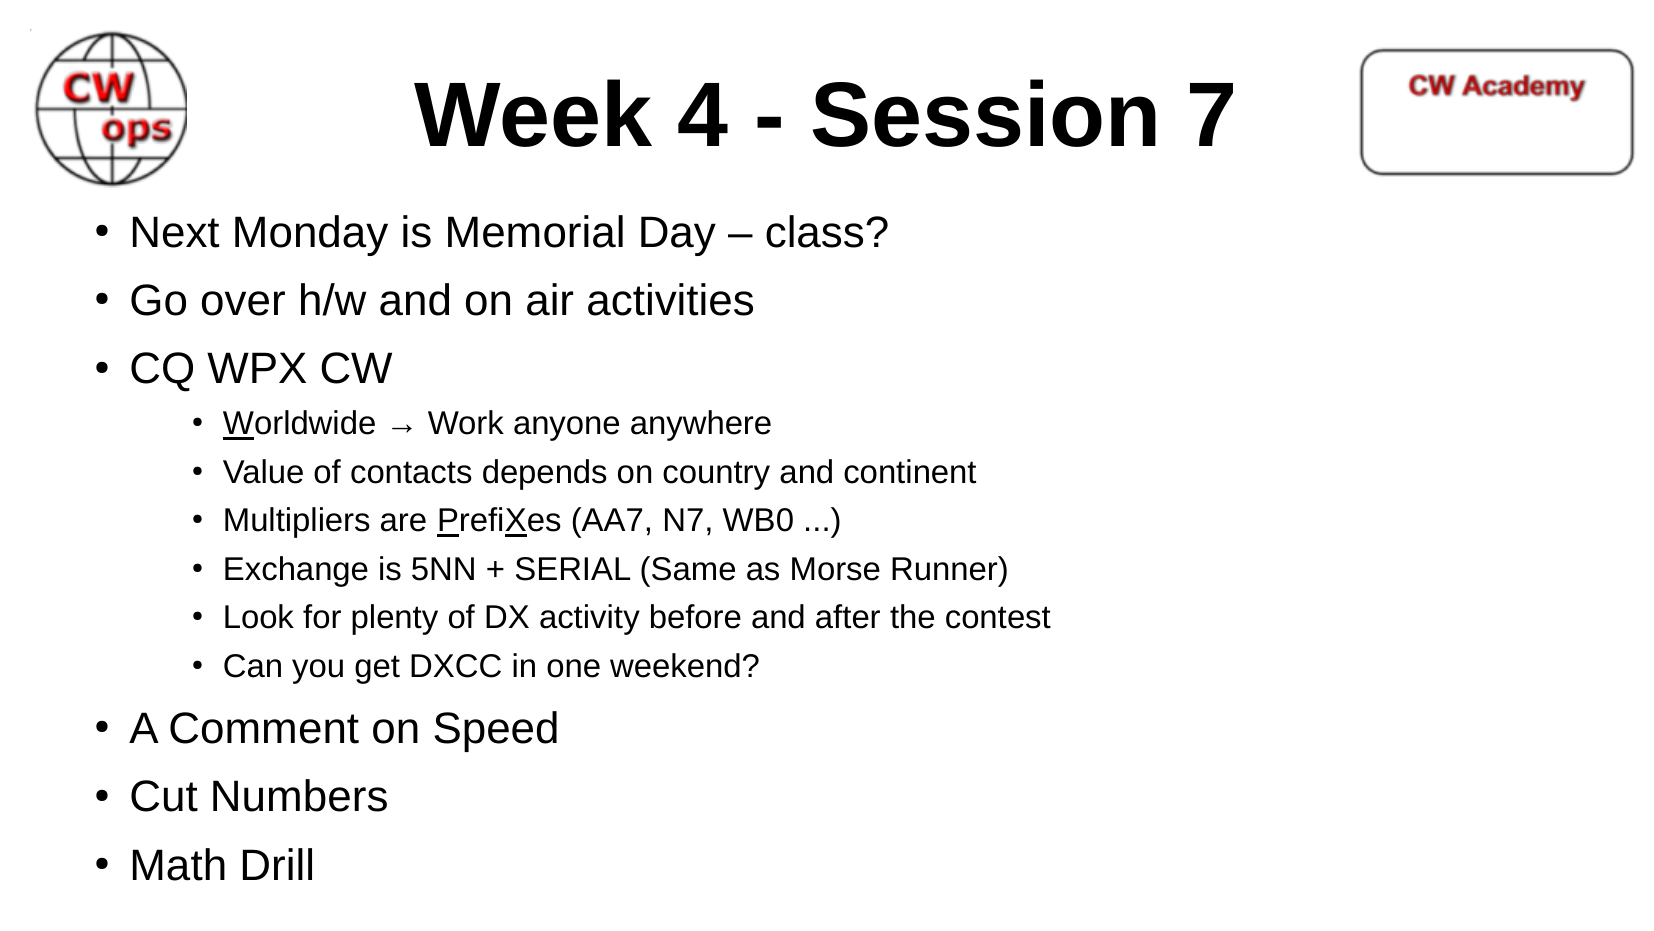

Week 4 - Session 7
# Next Monday is Memorial Day – class?
Go over h/w and on air activities
CQ WPX CW
Worldwide → Work anyone anywhere
Value of contacts depends on country and continent
Multipliers are PrefiXes (AA7, N7, WB0 ...)
Exchange is 5NN + SERIAL (Same as Morse Runner)
Look for plenty of DX activity before and after the contest
Can you get DXCC in one weekend?
A Comment on Speed
Cut Numbers
Math Drill